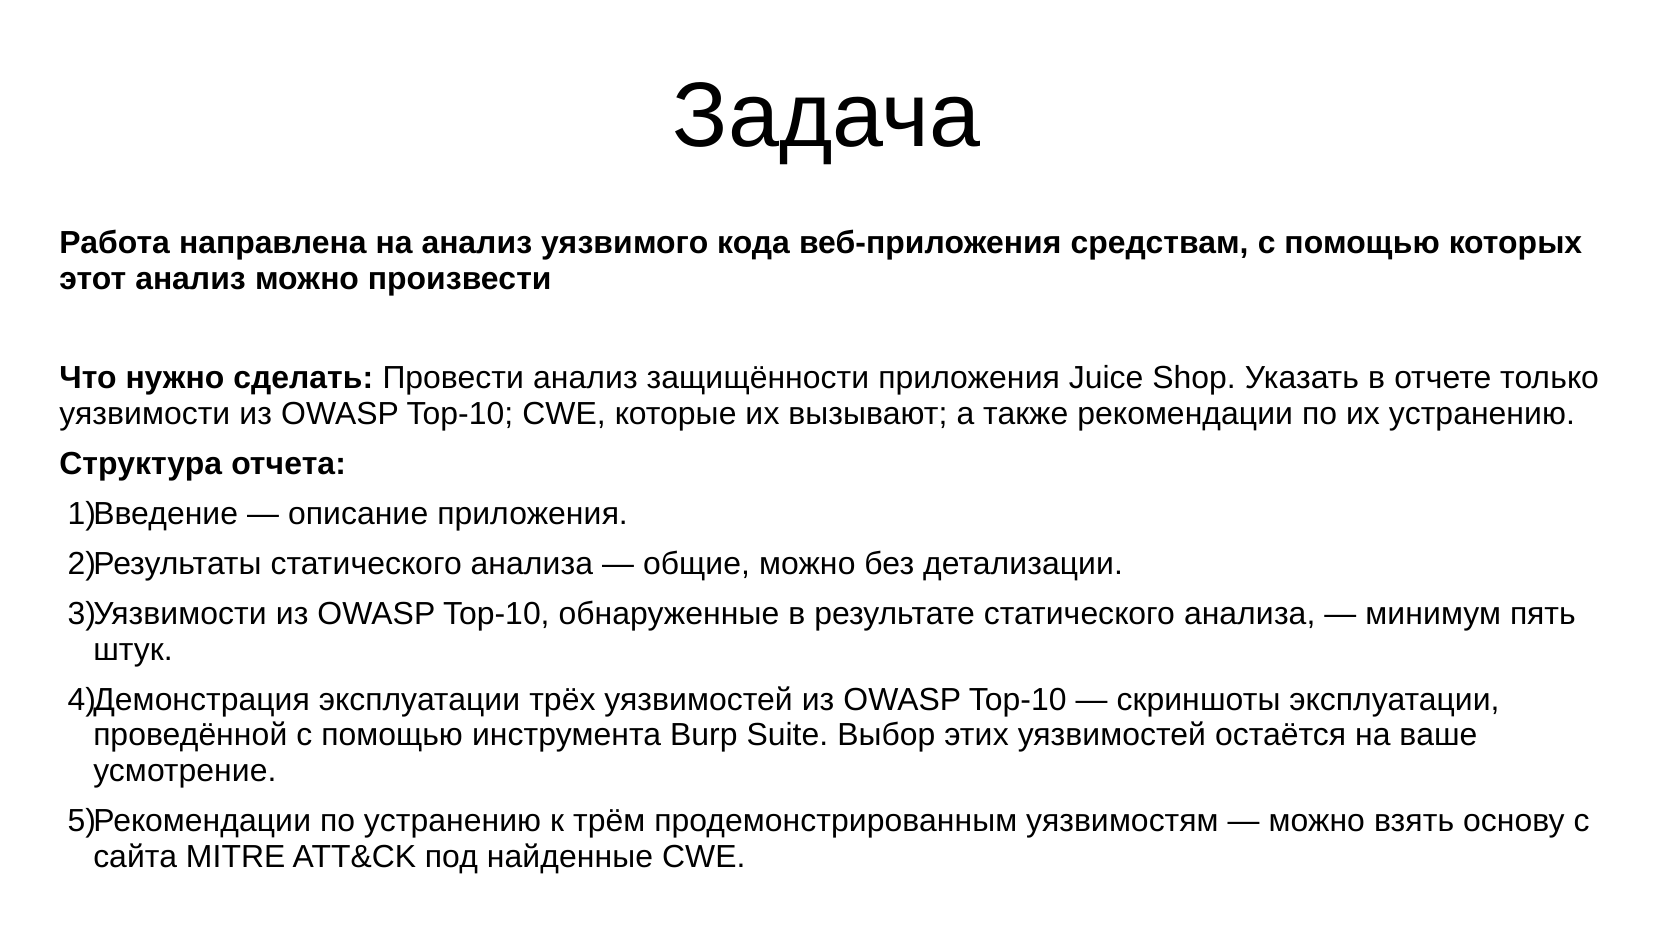

# Задача
Работа направлена на анализ уязвимого кода веб-приложения средствам, с помощью которых этот анализ можно произвести
Что нужно сделать: Провести анализ защищённости приложения Juice Shop. Указать в отчете только уязвимости из OWASP Top-10; CWE, которые их вызывают; а также рекомендации по их устранению.
Структура отчета:
Введение — описание приложения.
Результаты статического анализа — общие, можно без детализации.
Уязвимости из OWASP Top-10, обнаруженные в результате статического анализа, — минимум пять штук.
Демонстрация эксплуатации трёх уязвимостей из OWASP Top-10 — скриншоты эксплуатации, проведённой с помощью инструмента Burp Suite. Выбор этих уязвимостей остаётся на ваше усмотрение.
Рекомендации по устранению к трём продемонстрированным уязвимостям — можно взять основу с сайта MITRE ATT&CK под найденные CWE.